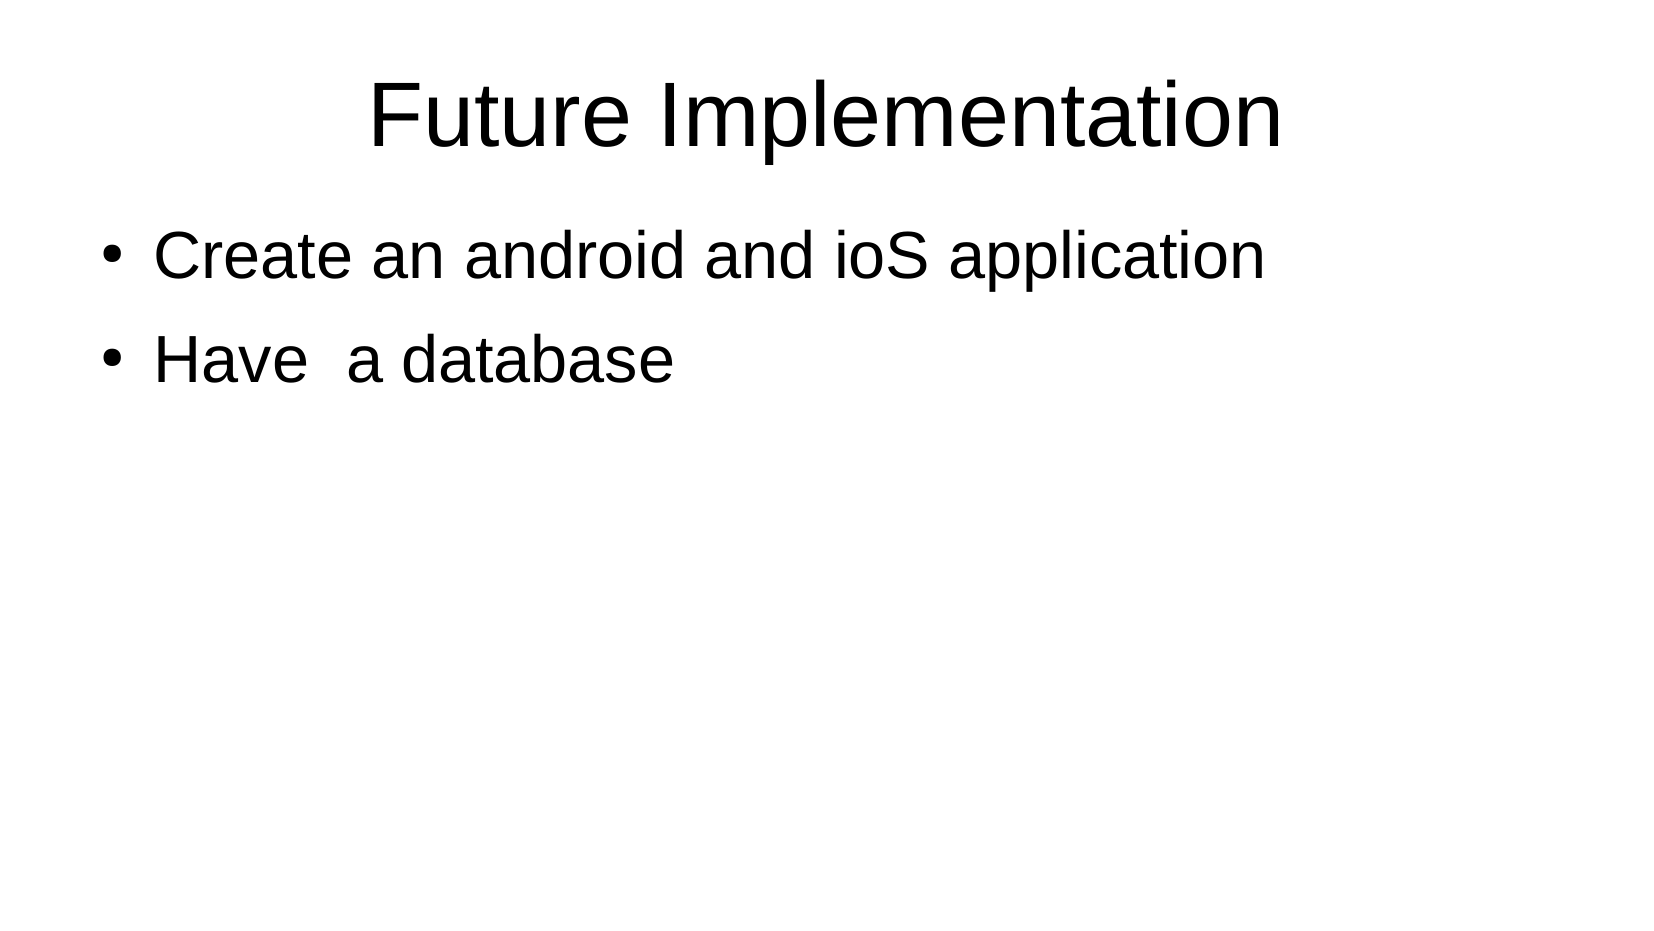

# Future Implementation
Create an android and ioS application
Have a database